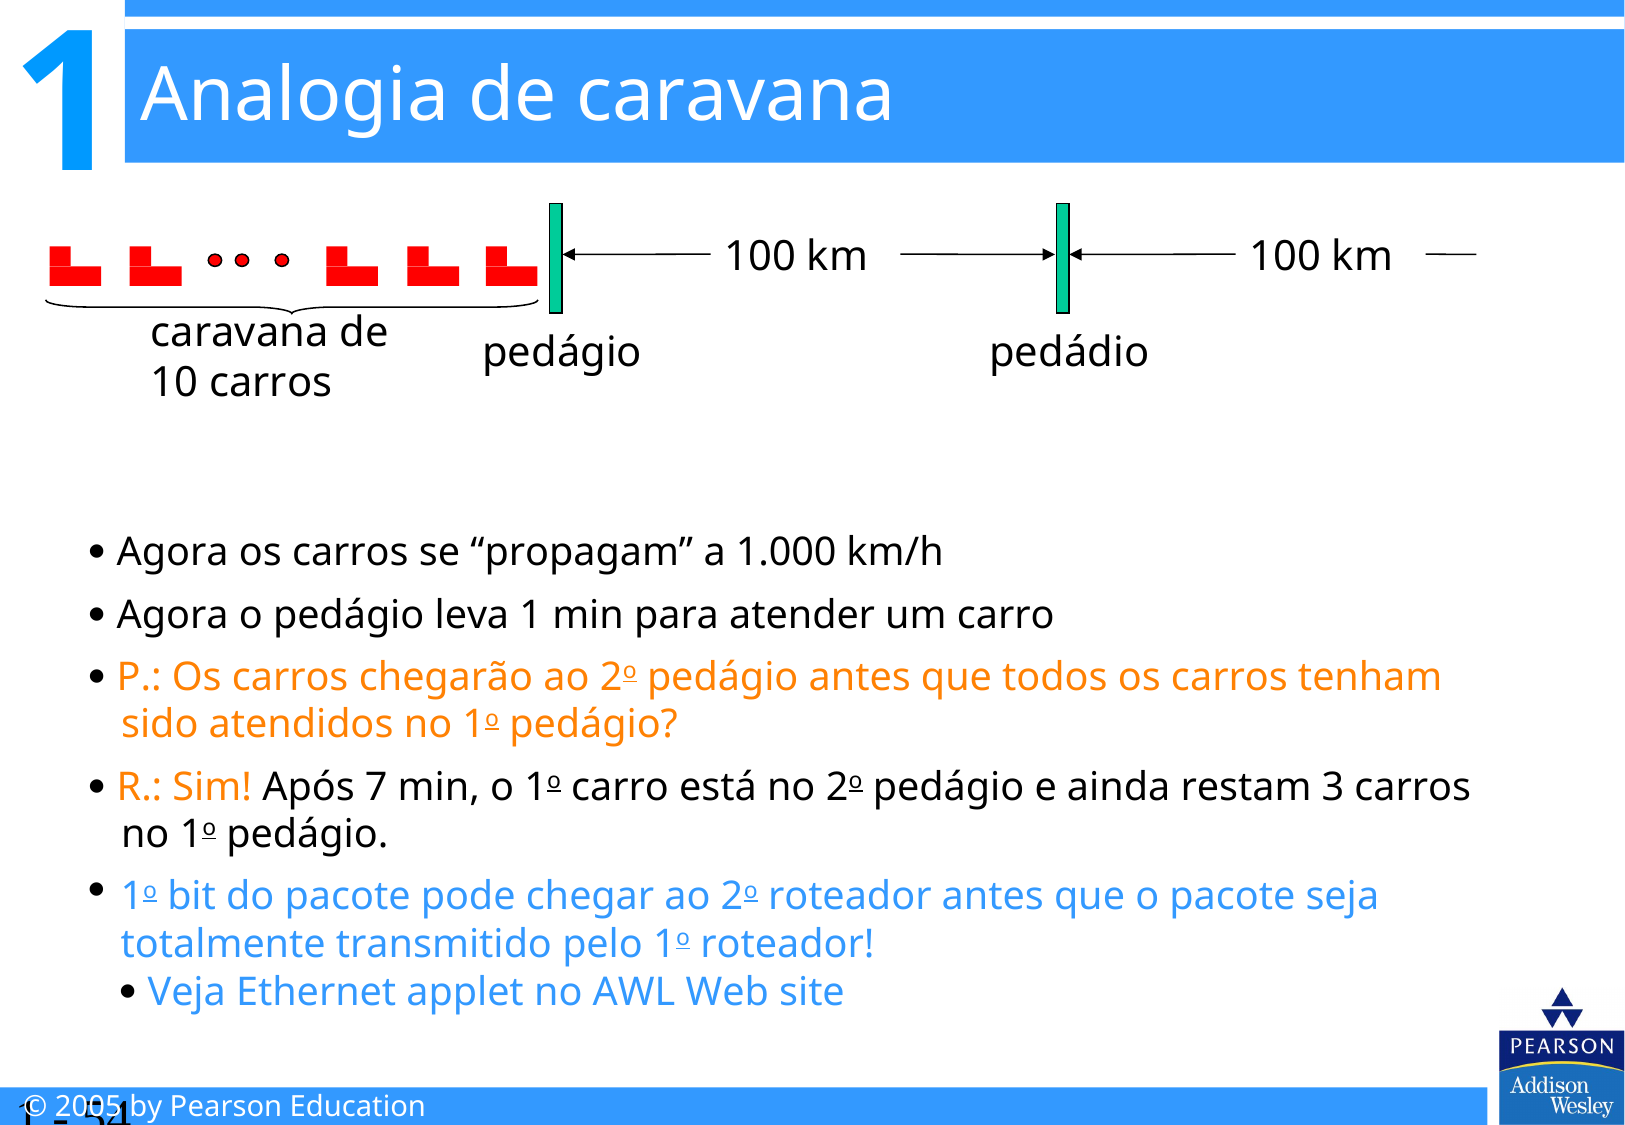

Analogia de caravana
pedágio
pedádio
100 km
100 km
caravana de
10 carros
#  Agora os carros se “propagam” a 1.000 km/h
 Agora o pedágio leva 1 min para atender um carro
 P.: Os carros chegarão ao 2o pedágio antes que todos os carros tenham sido atendidos no 1o pedágio?
 R.: Sim! Após 7 min, o 1o carro está no 2o pedágio e ainda restam 3 carros no 1o pedágio.
1o bit do pacote pode chegar ao 2o roteador antes que o pacote seja totalmente transmitido pelo 1o roteador!
	 Veja Ethernet applet no AWL Web site
54